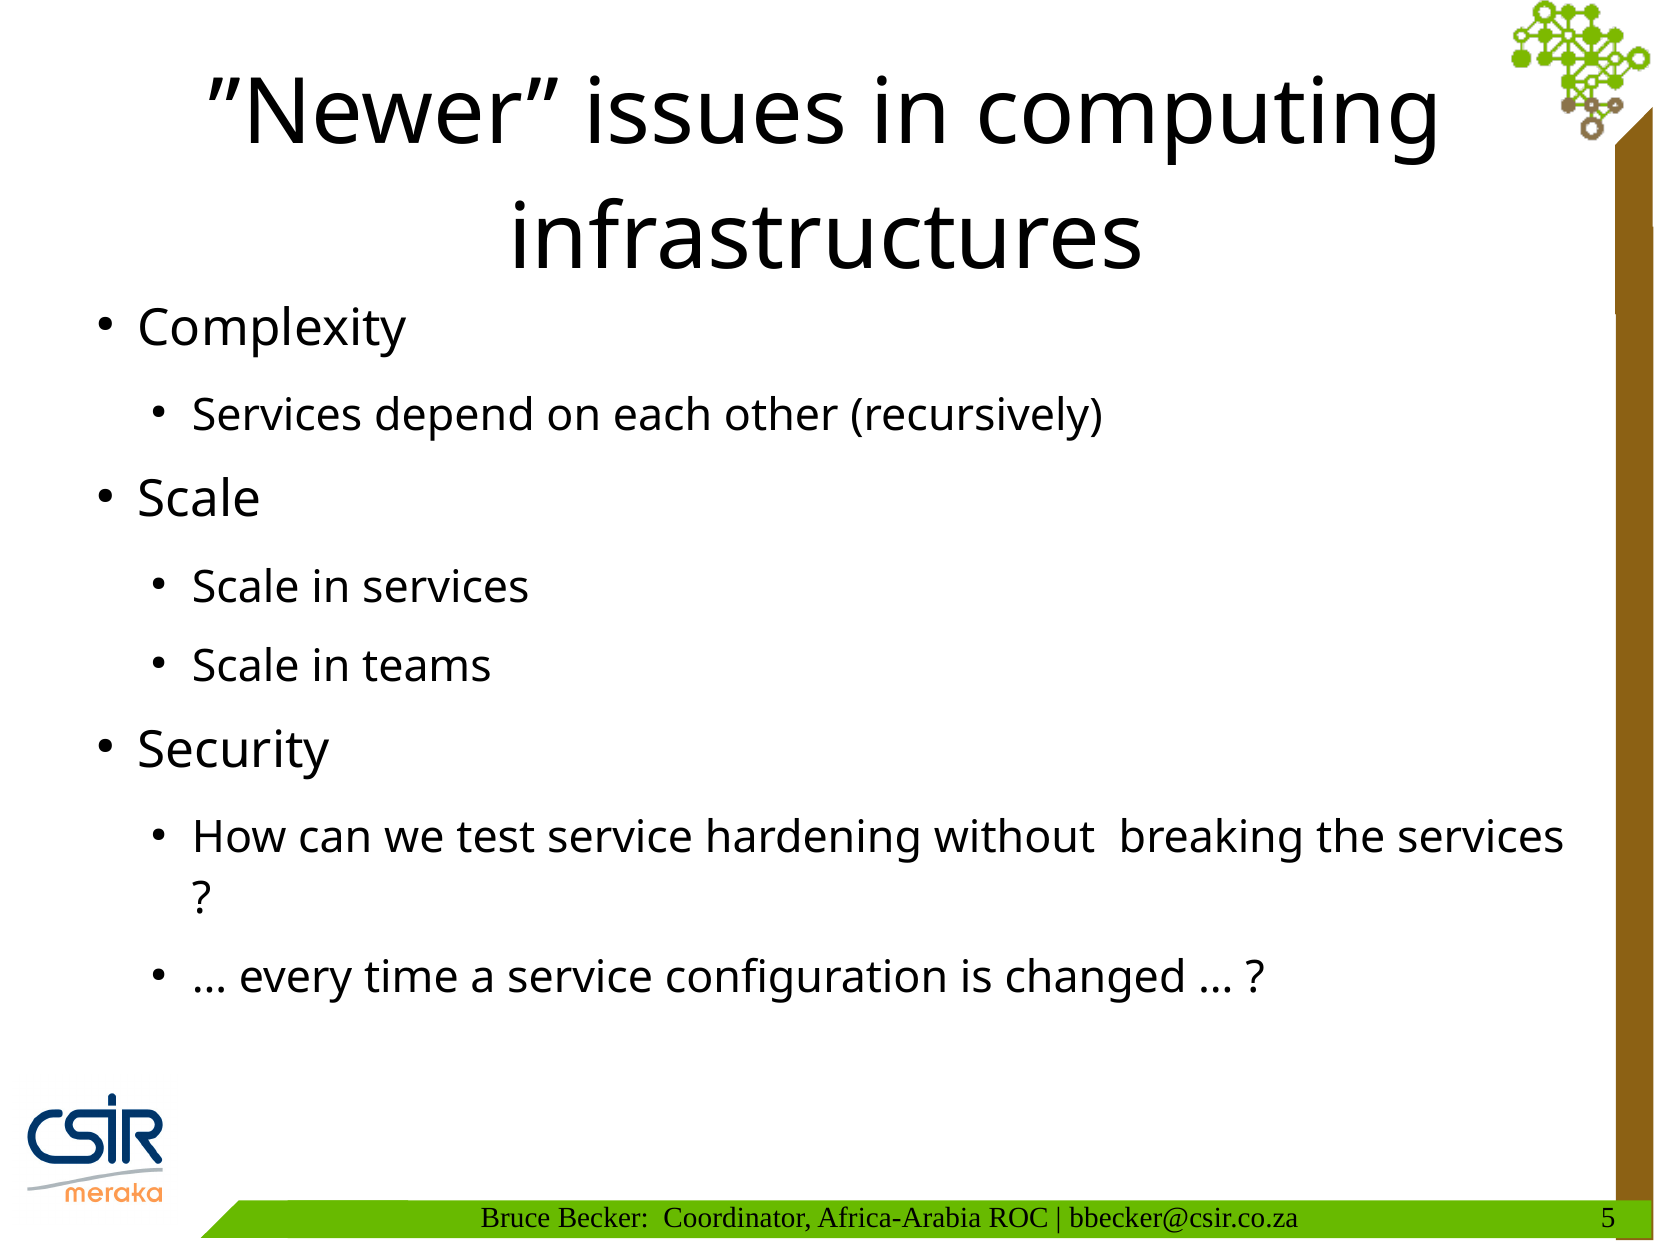

# ”Newer” issues in computing infrastructures
Complexity
Services depend on each other (recursively)
Scale
Scale in services
Scale in teams
Security
How can we test service hardening without breaking the services ?
… every time a service configuration is changed … ?
5